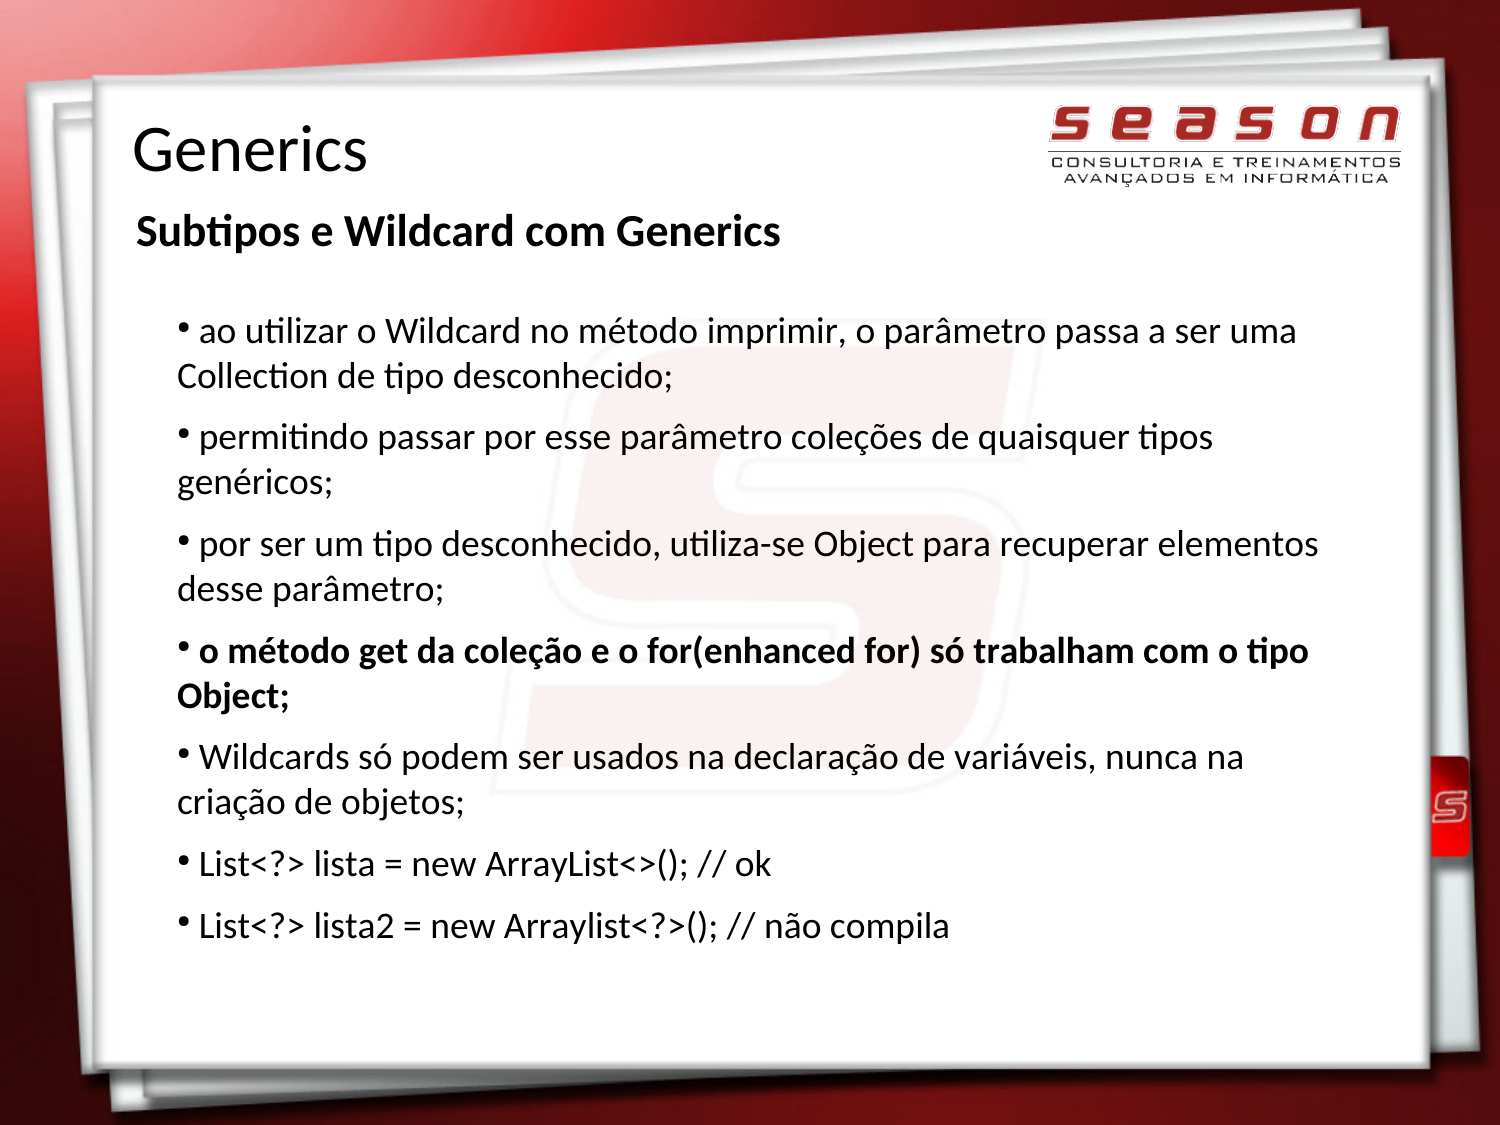

# Generics
Subtipos e Wildcard com Generics
 ao utilizar o Wildcard no método imprimir, o parâmetro passa a ser uma Collection de tipo desconhecido;
 permitindo passar por esse parâmetro coleções de quaisquer tipos genéricos;
 por ser um tipo desconhecido, utiliza-se Object para recuperar elementos desse parâmetro;
 o método get da coleção e o for(enhanced for) só trabalham com o tipo Object;
 Wildcards só podem ser usados na declaração de variáveis, nunca na criação de objetos;
 List<?> lista = new ArrayList<>(); // ok
 List<?> lista2 = new Arraylist<?>(); // não compila